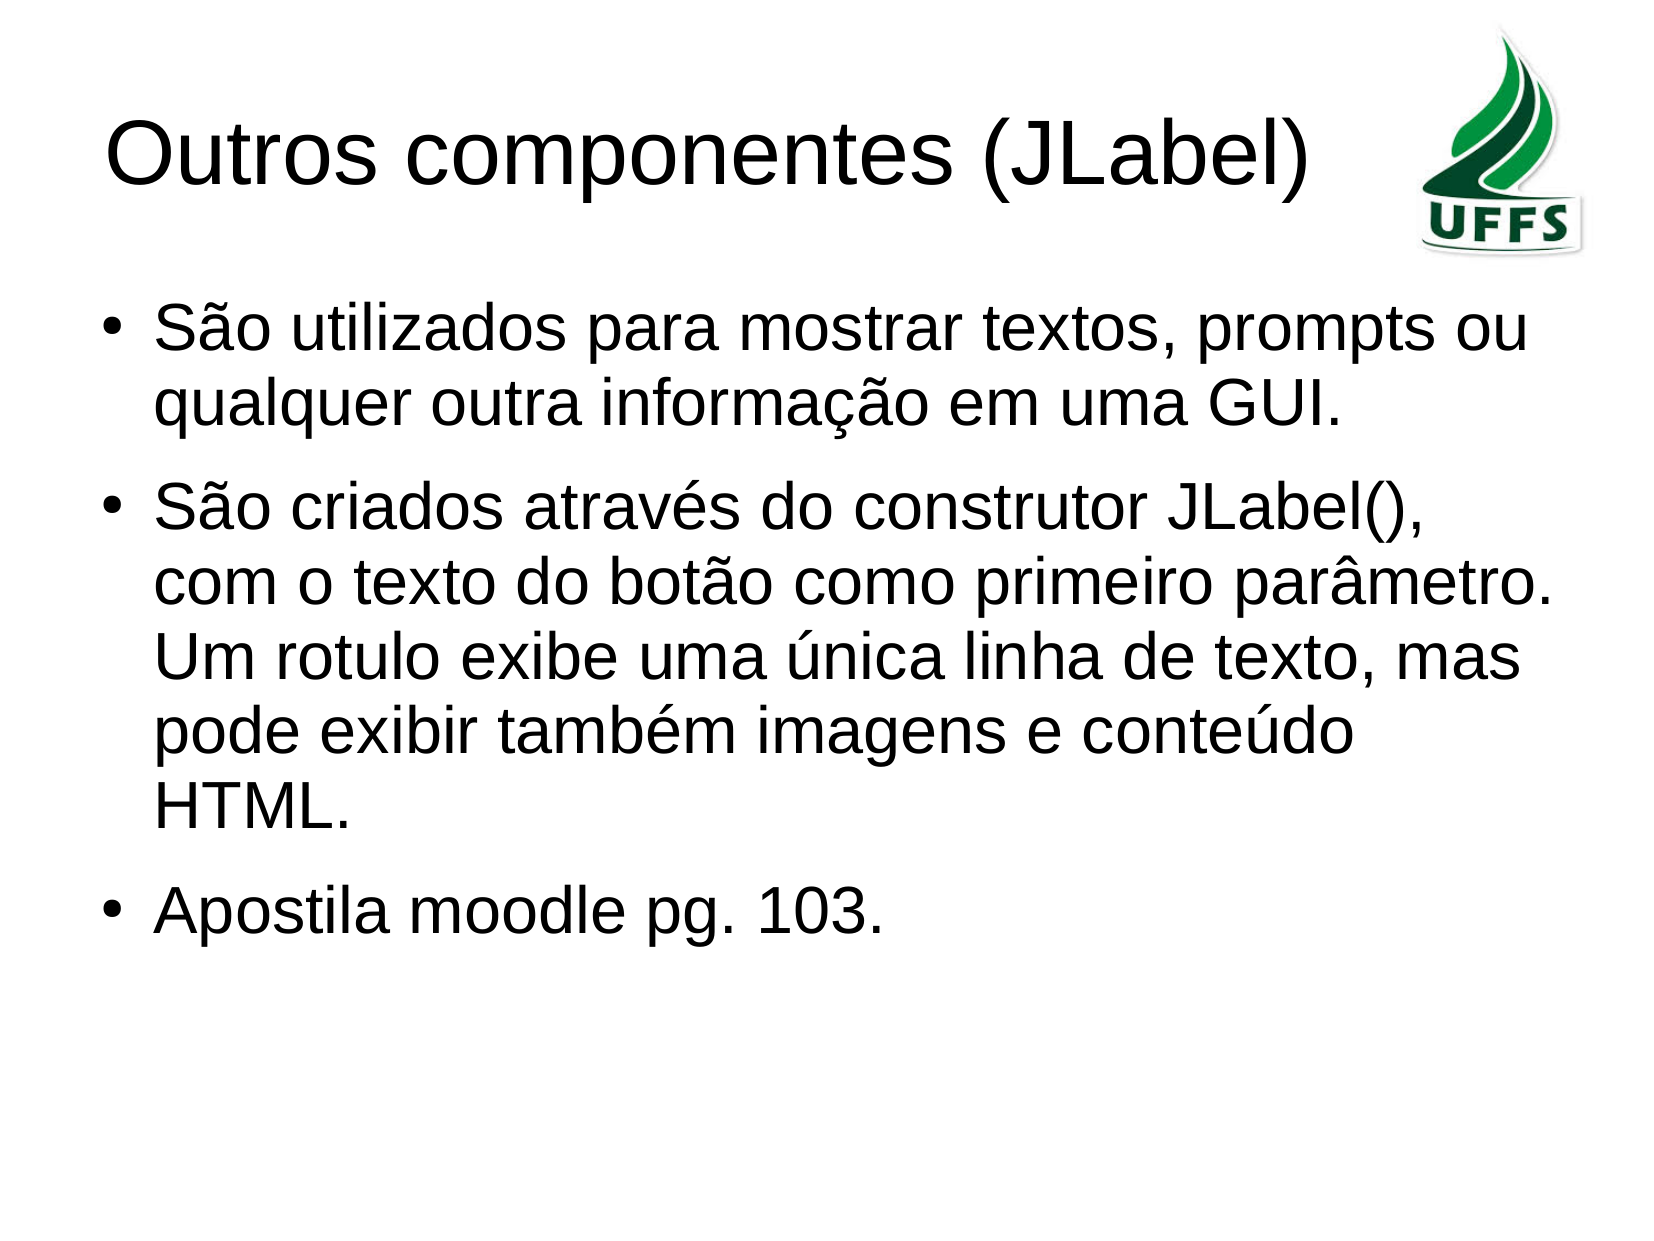

# Outros componentes (JLabel)
São utilizados para mostrar textos, prompts ou qualquer outra informação em uma GUI.
São criados através do construtor JLabel(), com o texto do botão como primeiro parâmetro. Um rotulo exibe uma única linha de texto, mas pode exibir também imagens e conteúdo HTML.
Apostila moodle pg. 103.